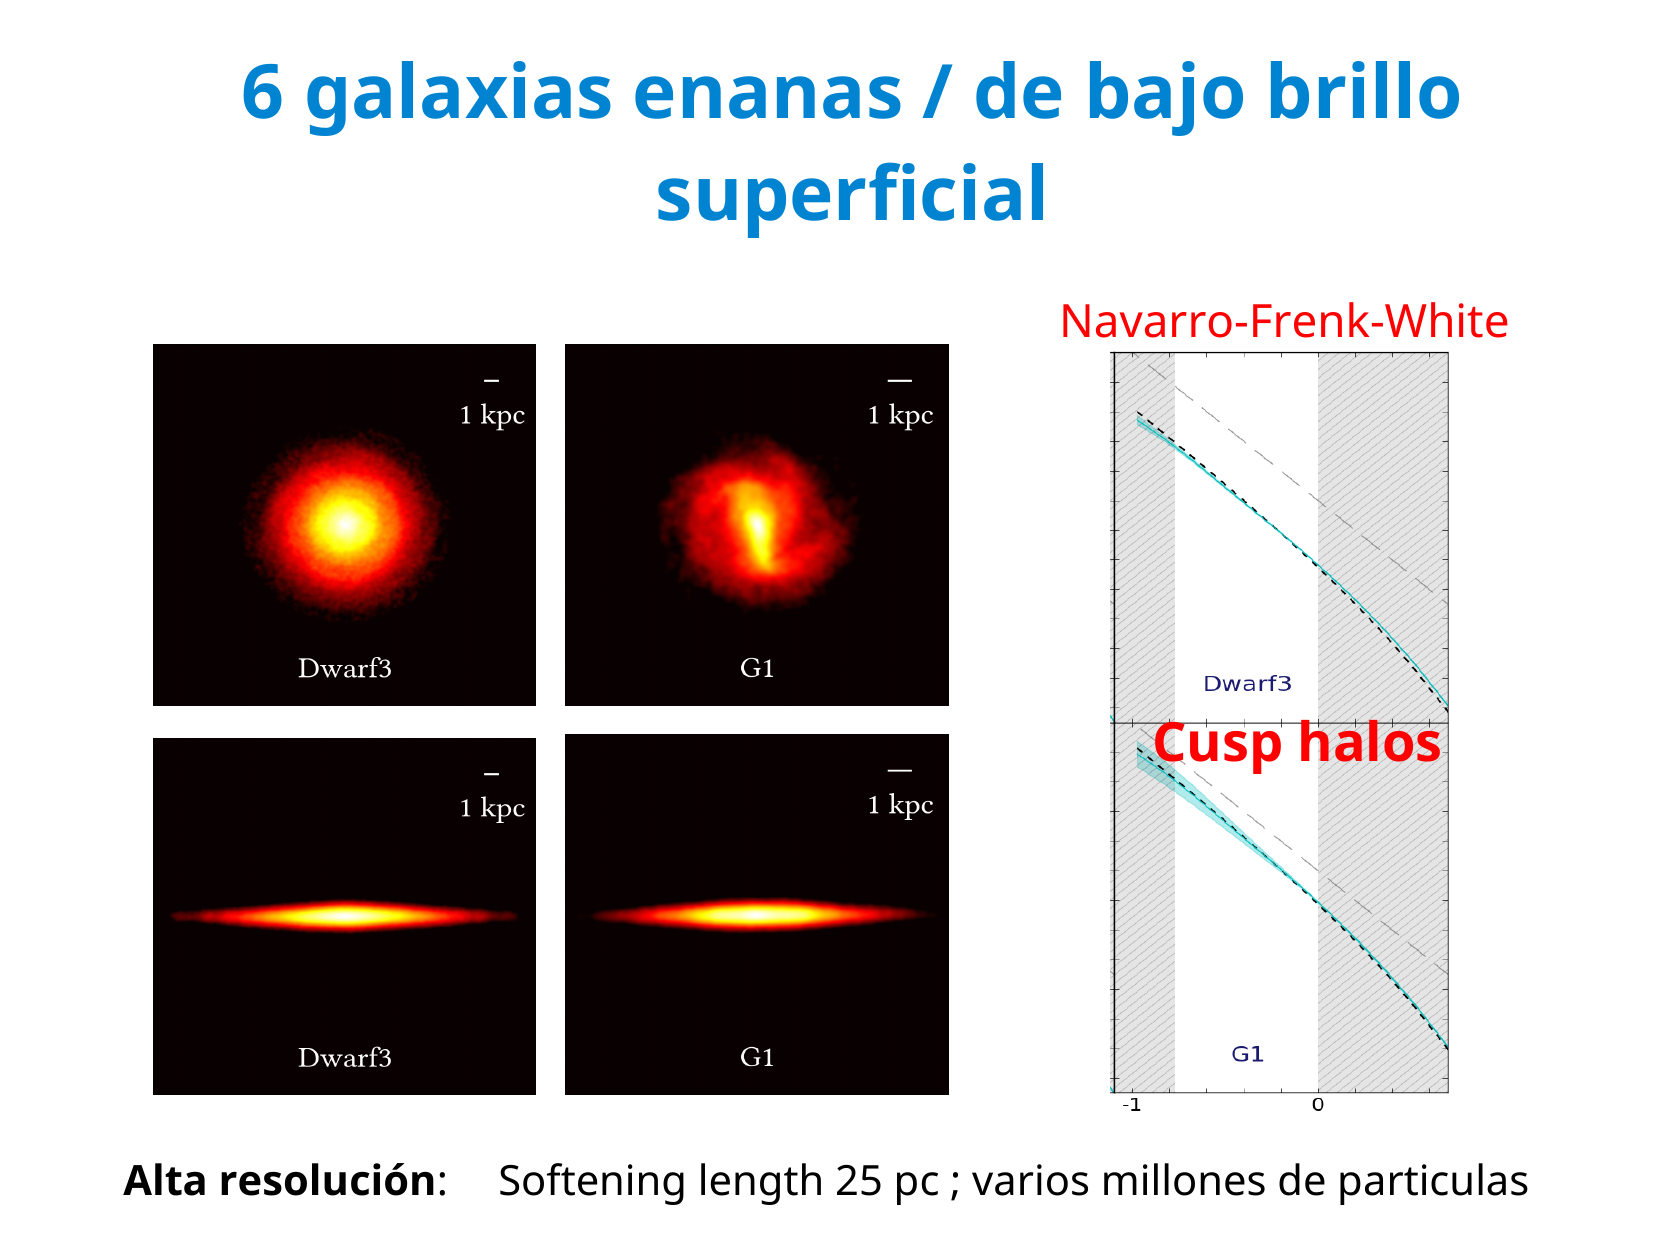

6 galaxias enanas / de bajo brillo superficial
Navarro-Frenk-White
Cusp halos
# Alta resolución:	Softening length 25 pc ; varios millones de particulas